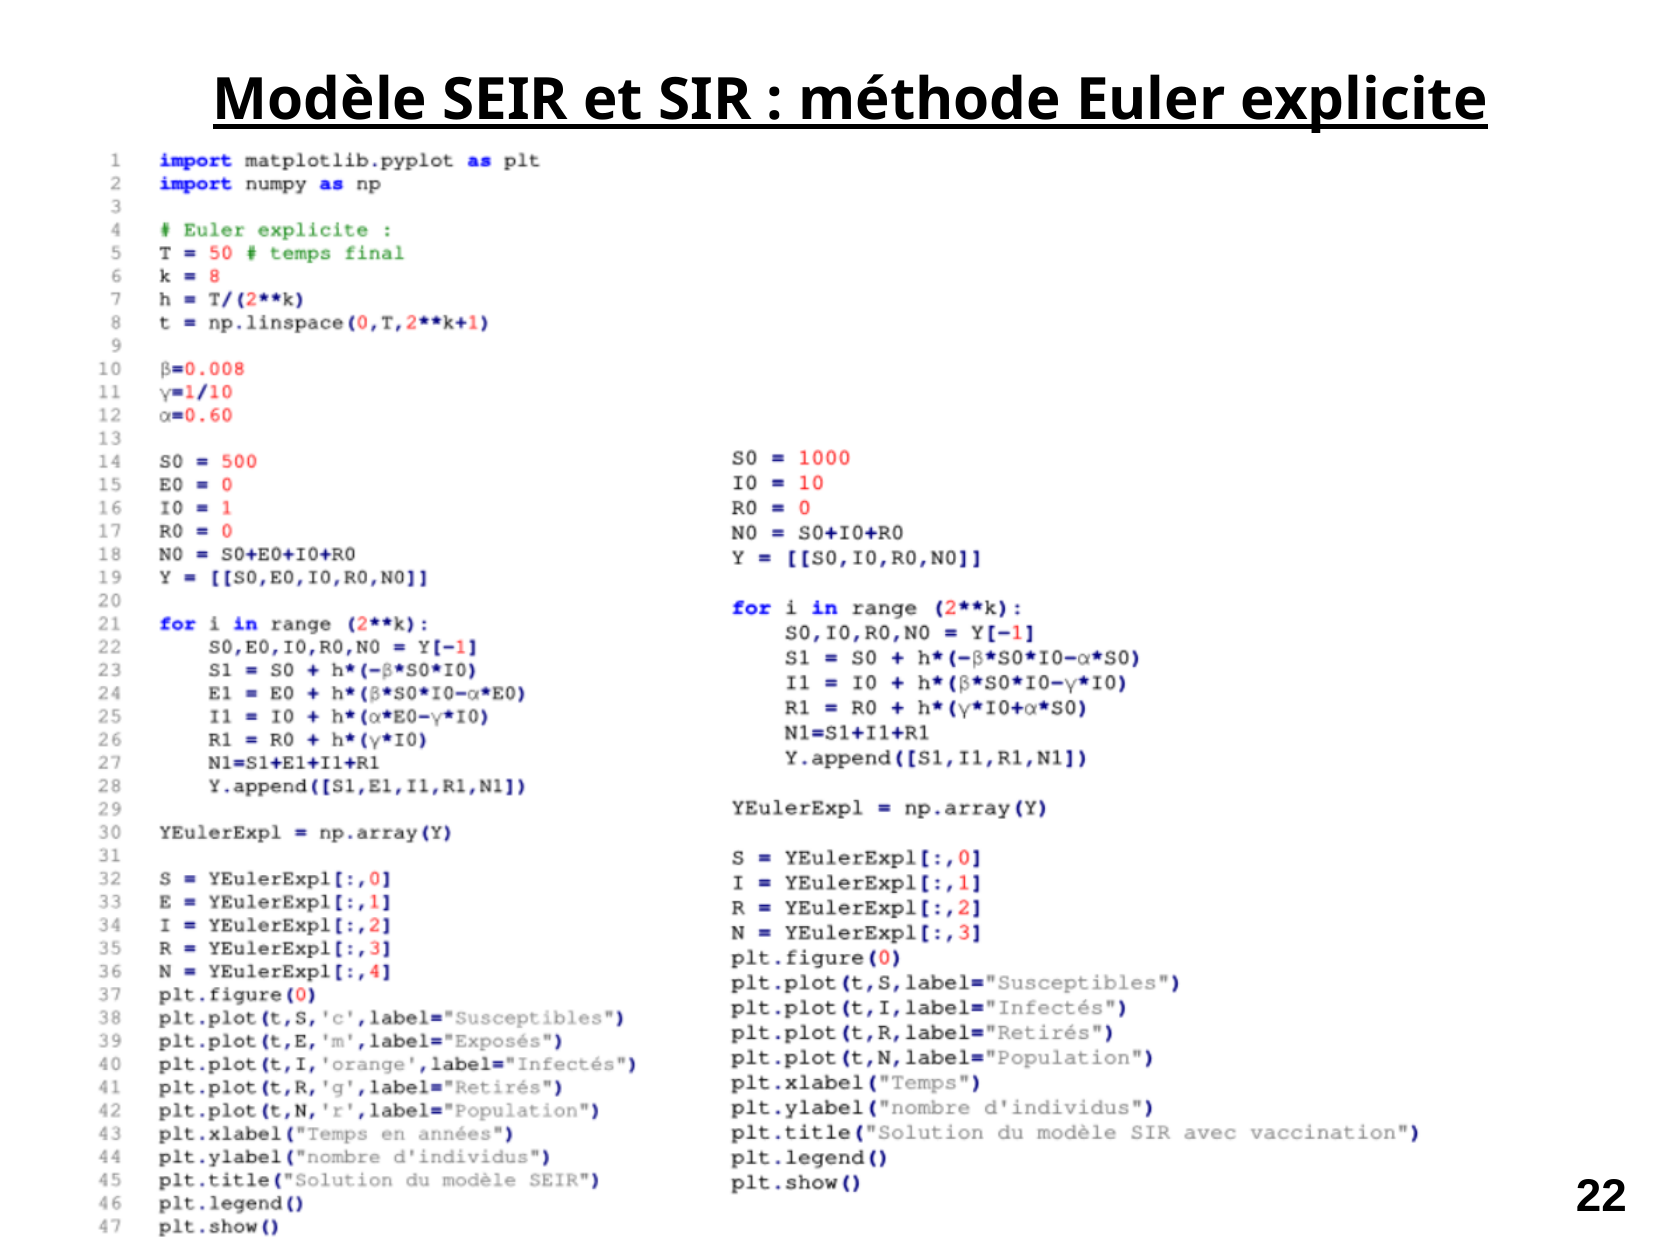

Modèle SEIR et SIR : méthode Euler explicite
22